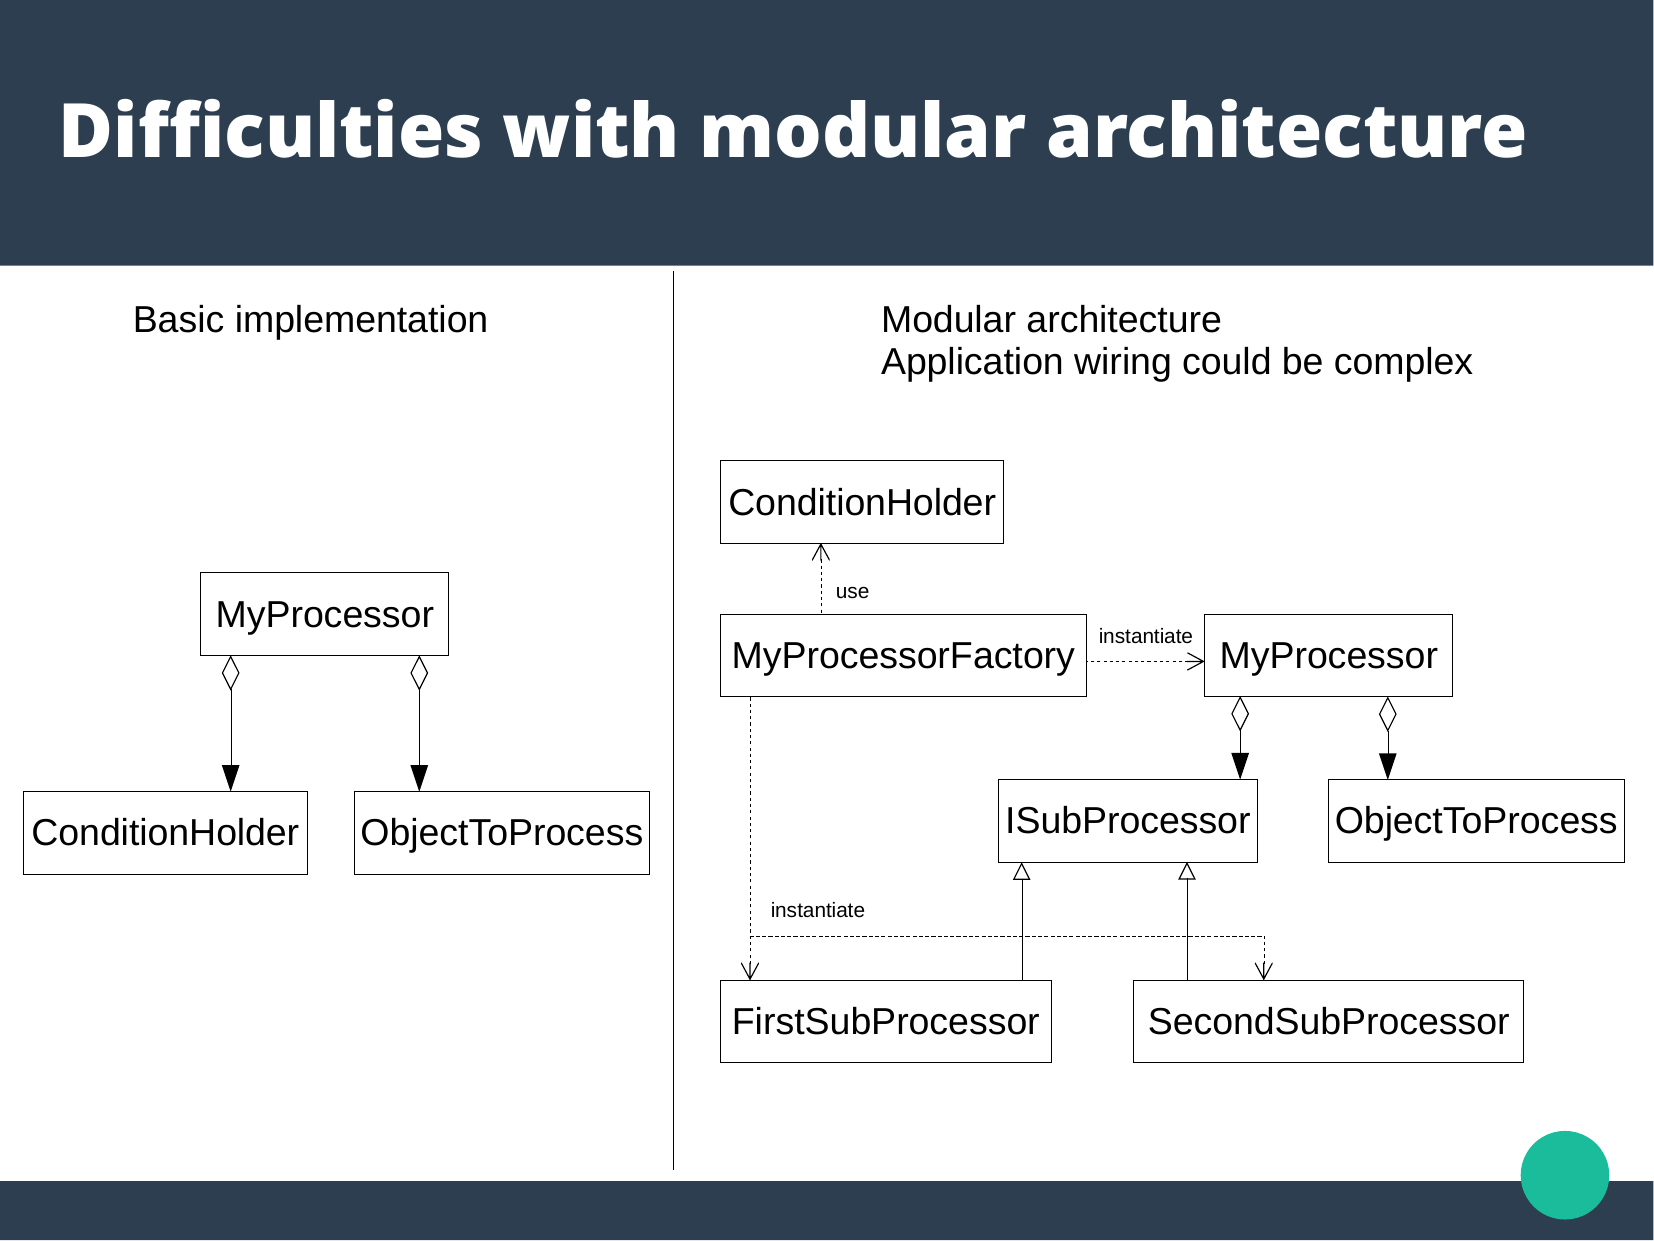

# Difficulties with modular architecture
Basic implementation
Modular architecture
Application wiring could be complex
ConditionHolder
MyProcessor
use
MyProcessorFactory
MyProcessor
instantiate
ISubProcessor
ObjectToProcess
ConditionHolder
ObjectToProcess
instantiate
FirstSubProcessor
SecondSubProcessor